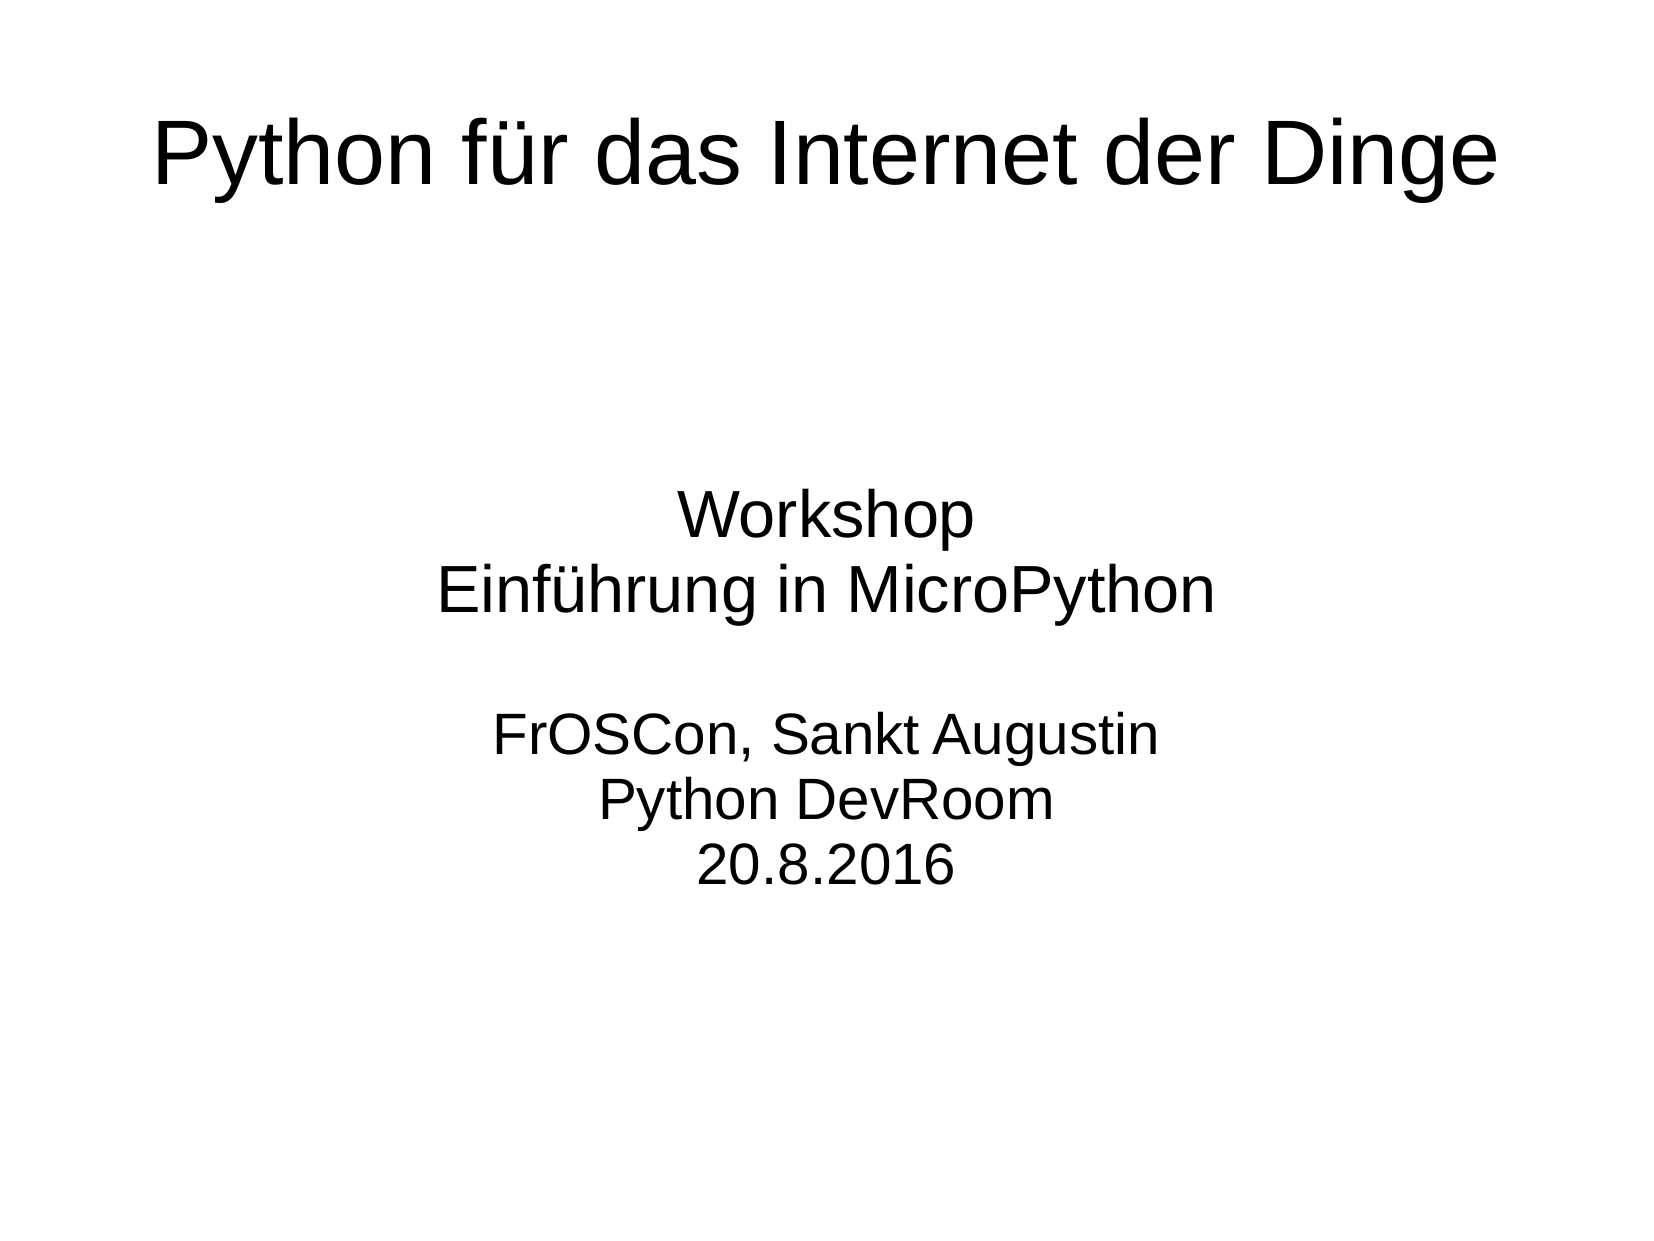

# Python für das Internet der Dinge
Workshop
Einführung in MicroPython
FrOSCon, Sankt Augustin
Python DevRoom
20.8.2016